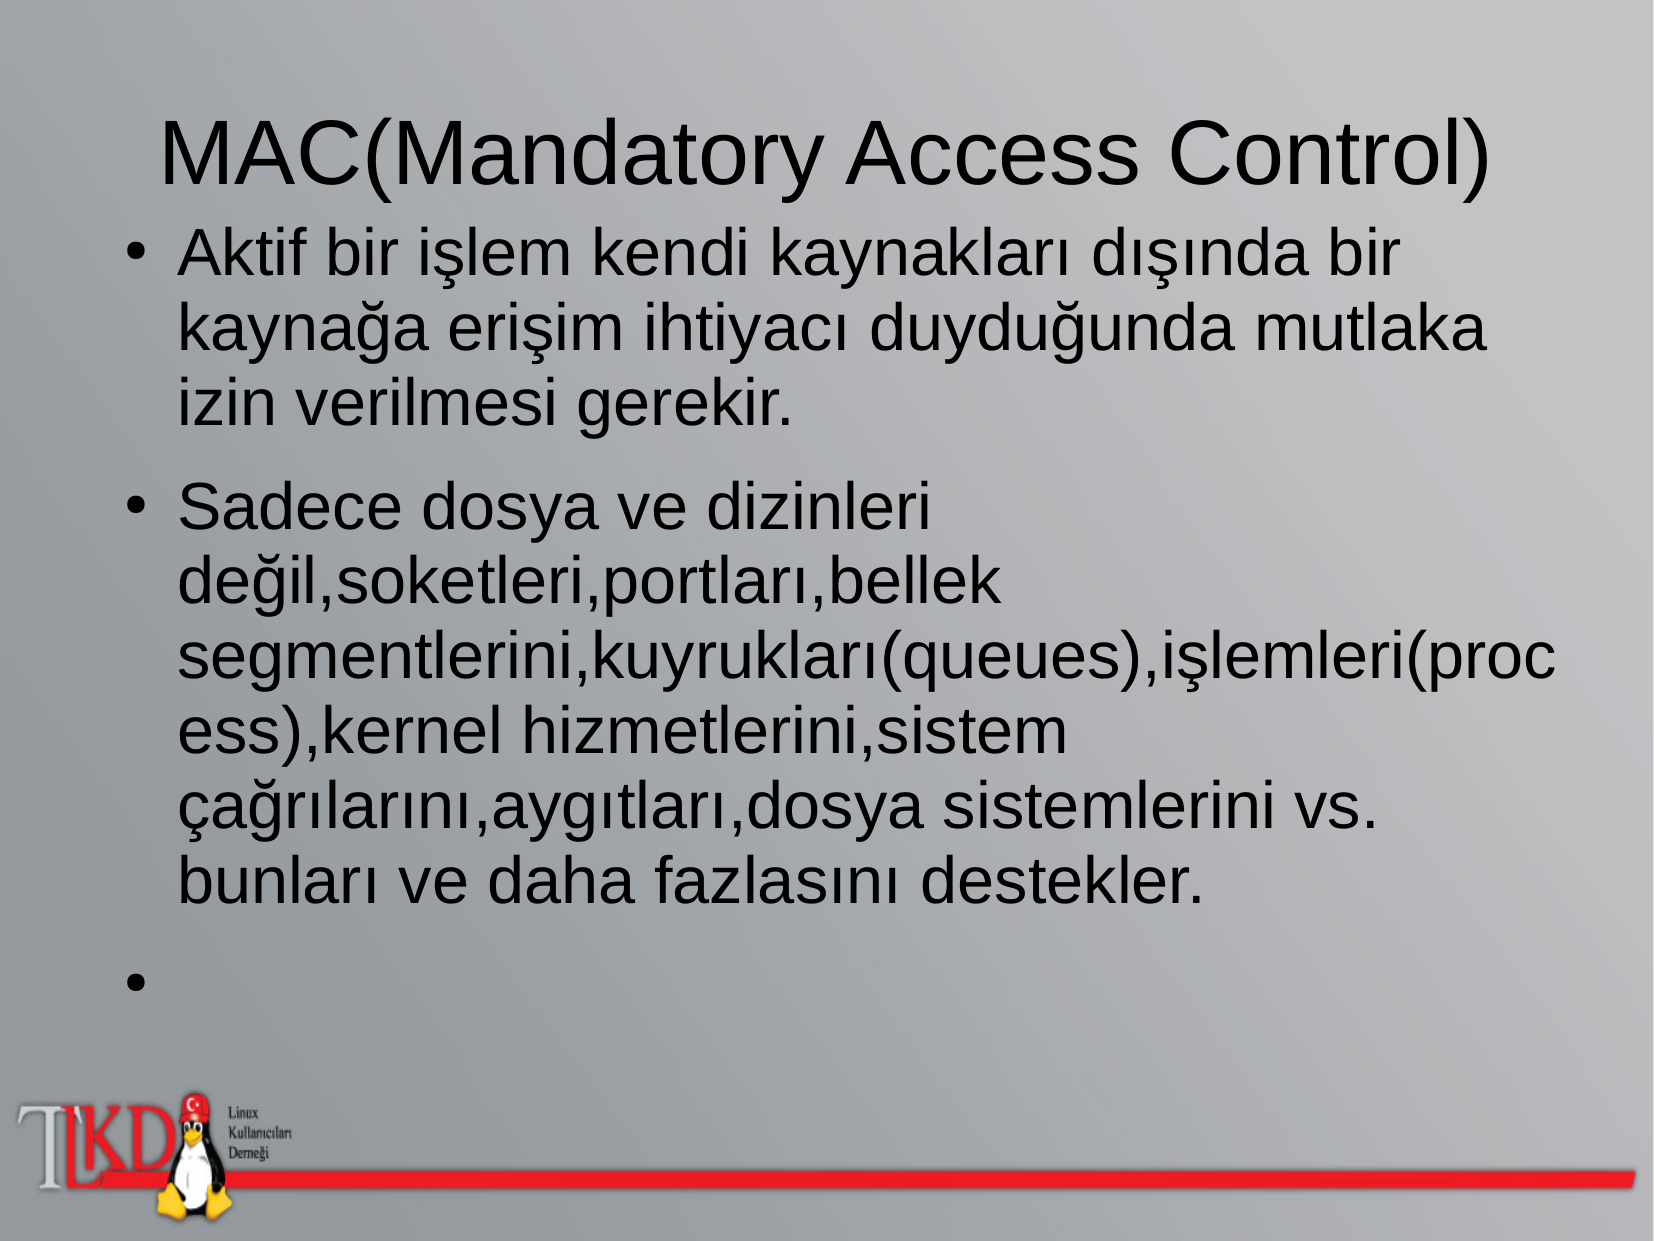

# MAC(Mandatory Access Control)
Aktif bir işlem kendi kaynakları dışında bir kaynağa erişim ihtiyacı duyduğunda mutlaka izin verilmesi gerekir.
Sadece dosya ve dizinleri değil,soketleri,portları,bellek segmentlerini,kuyrukları(queues),işlemleri(process),kernel hizmetlerini,sistem çağrılarını,aygıtları,dosya sistemlerini vs. bunları ve daha fazlasını destekler.